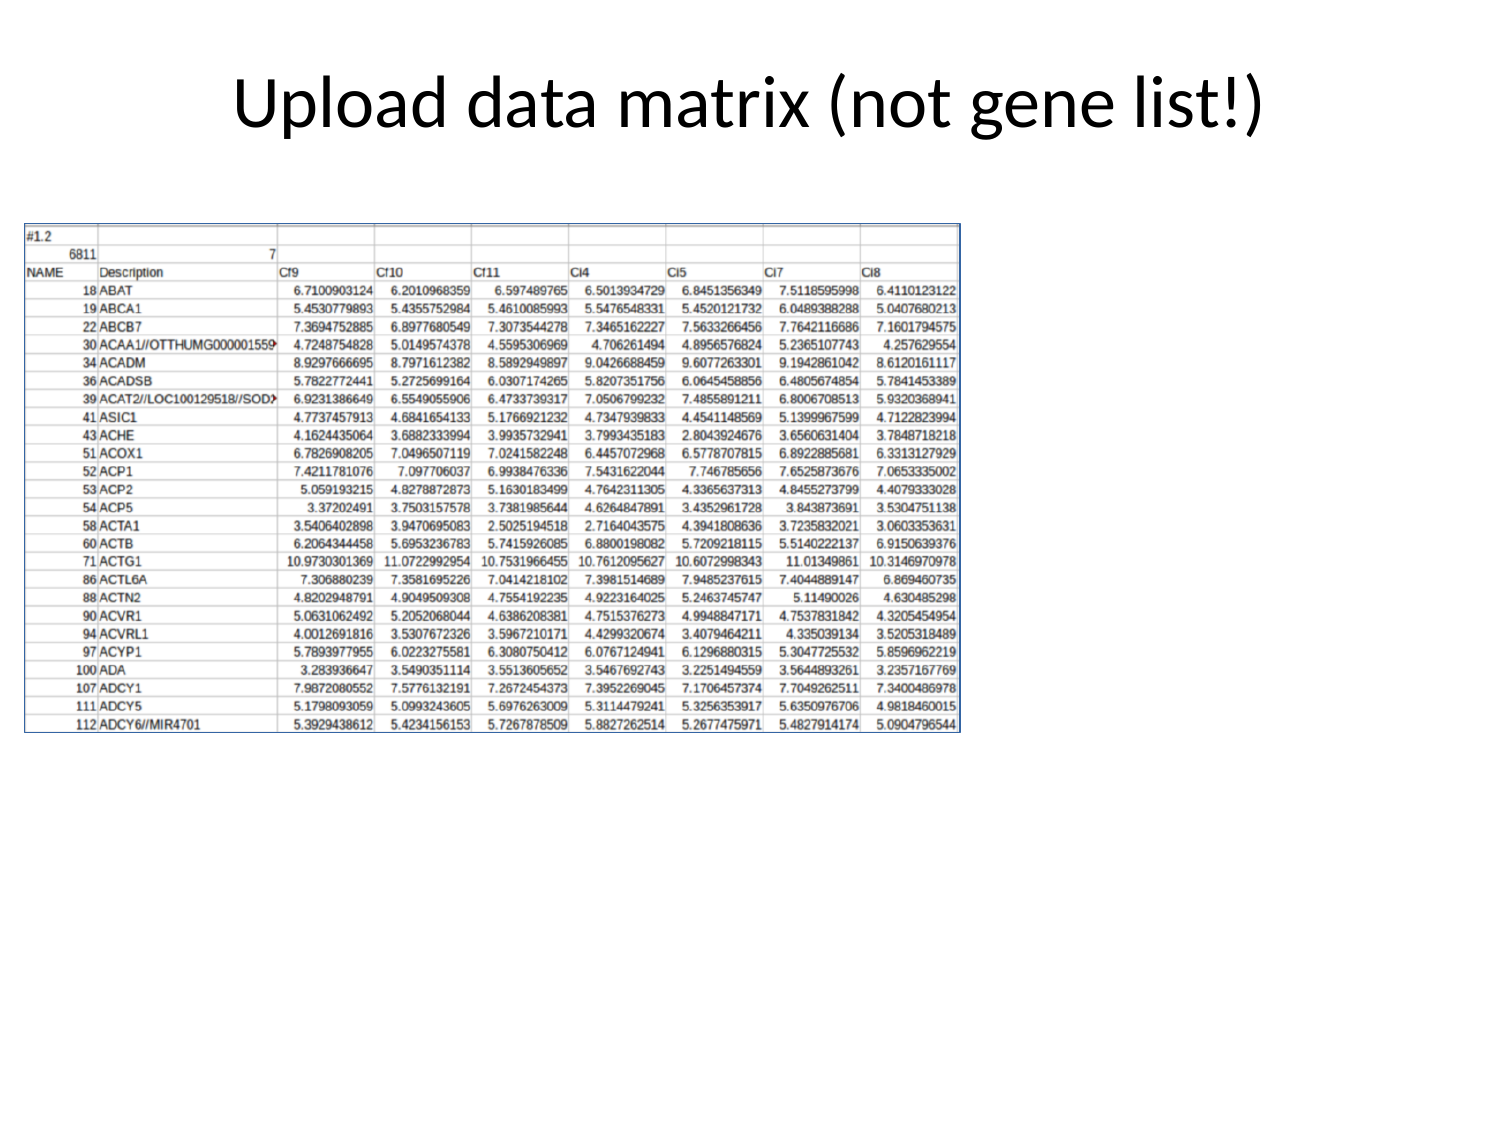

# Upload data matrix (not gene list!)
6. Example tool: GSEA